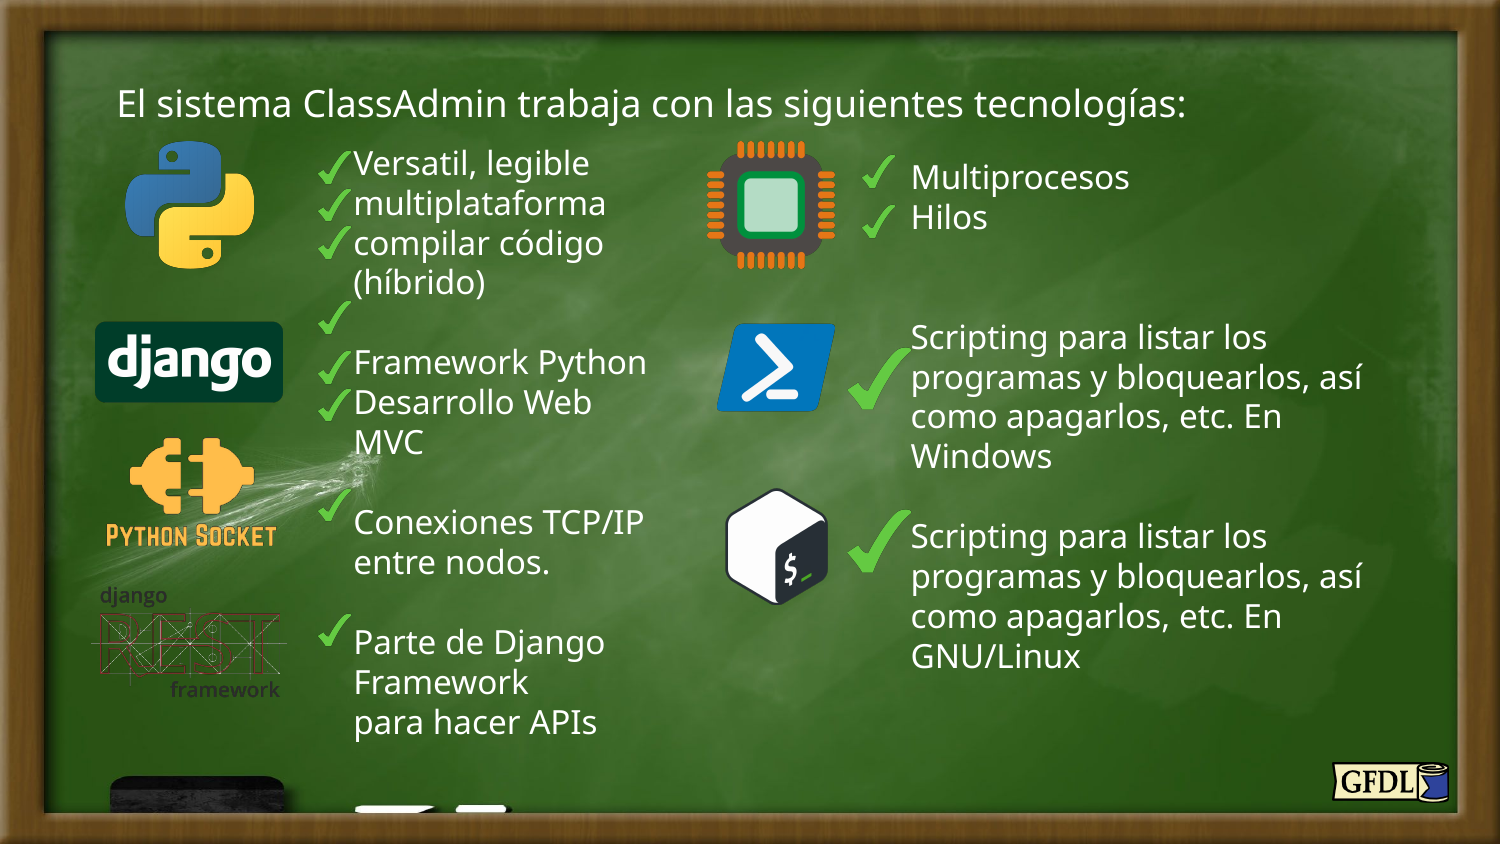

El sistema ClassAdmin trabaja con las siguientes tecnologías:
Versatil, legible
multiplataforma
compilar código (híbrido)
Framework Python Desarrollo Web
MVC
Conexiones TCP/IP entre nodos.
Parte de Django Framework
para hacer APIs
Multiprocesos
Hilos
Scripting para listar los programas y bloquearlos, así como apagarlos, etc. En Windows
Scripting para listar los programas y bloquearlos, así como apagarlos, etc. En GNU/Linux